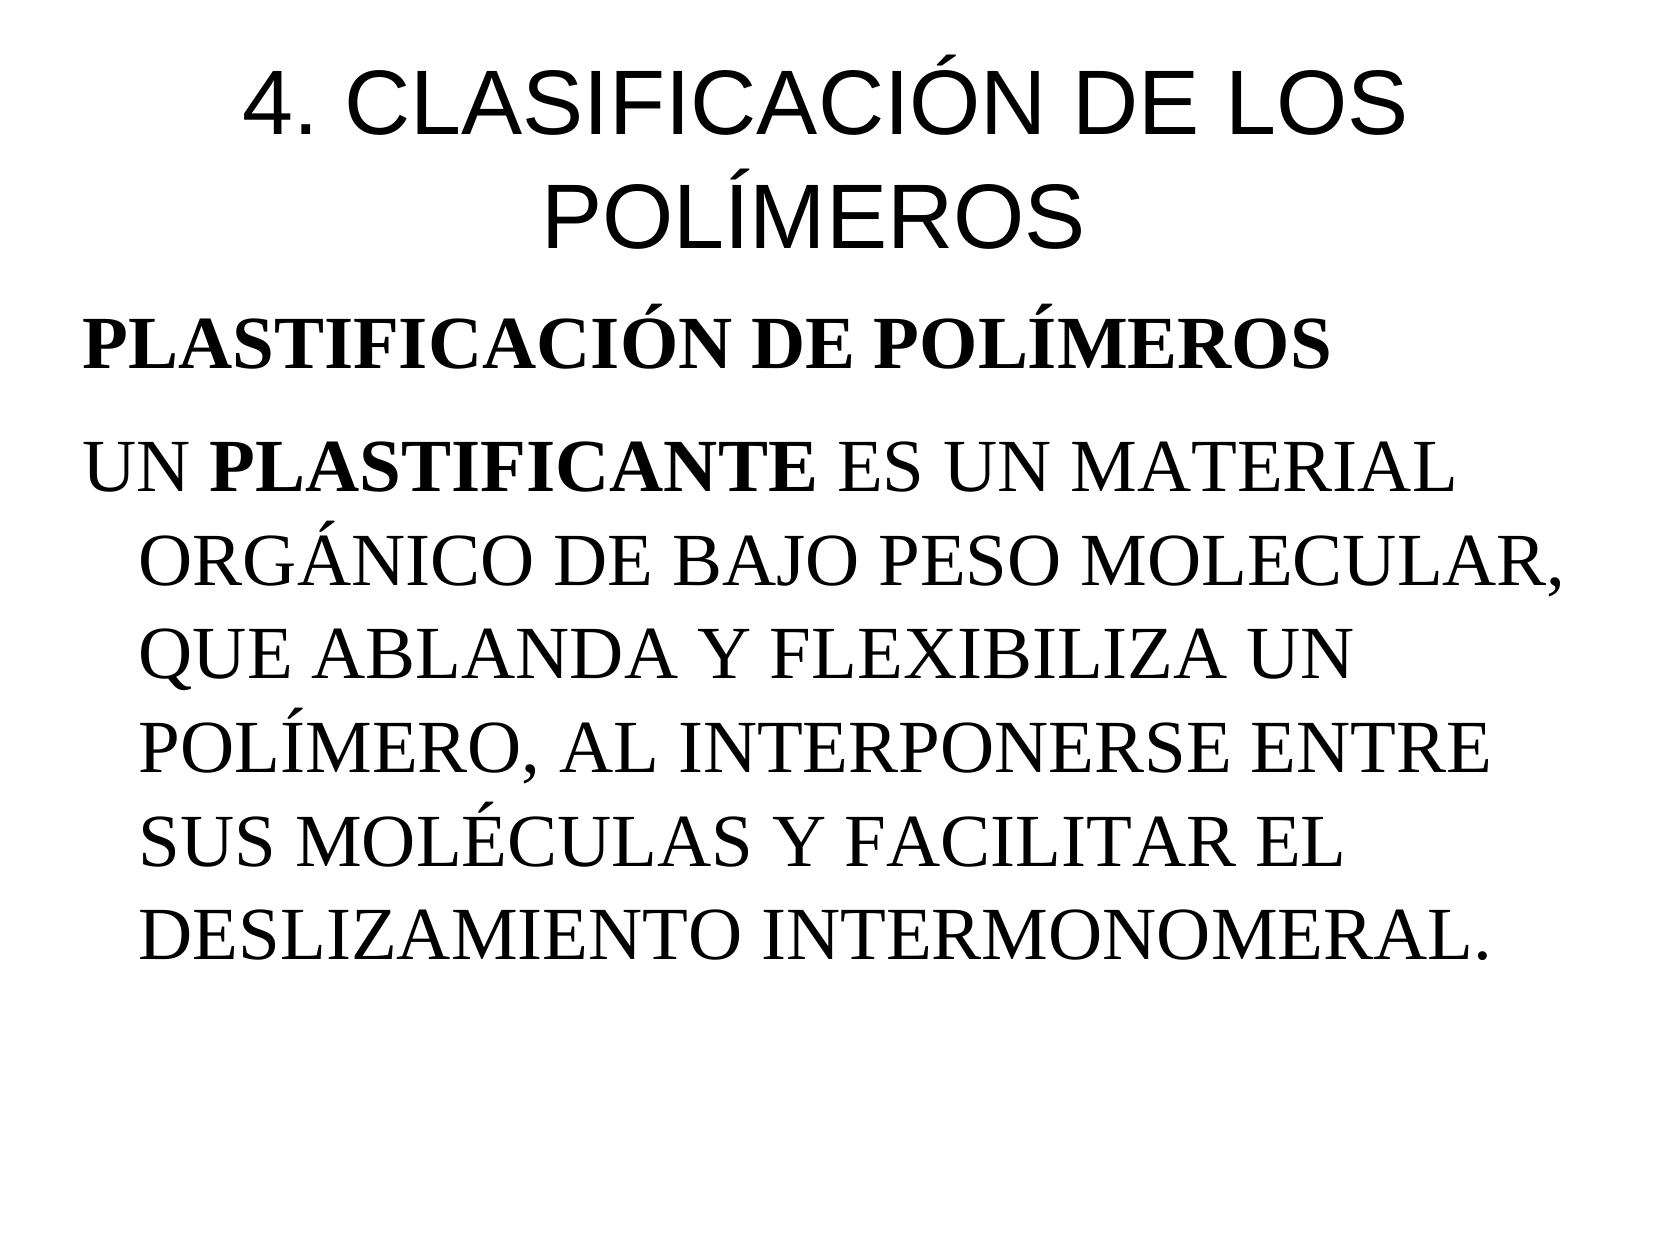

# 4. CLASIFICACIÓN DE LOS POLÍMEROS
PLASTIFICACIÓN DE POLÍMEROS
UN PLASTIFICANTE ES UN MATERIAL ORGÁNICO DE BAJO PESO MOLECULAR, QUE ABLANDA Y FLEXIBILIZA UN POLÍMERO, AL INTERPONERSE ENTRE SUS MOLÉCULAS Y FACILITAR EL DESLIZAMIENTO INTERMONOMERAL.